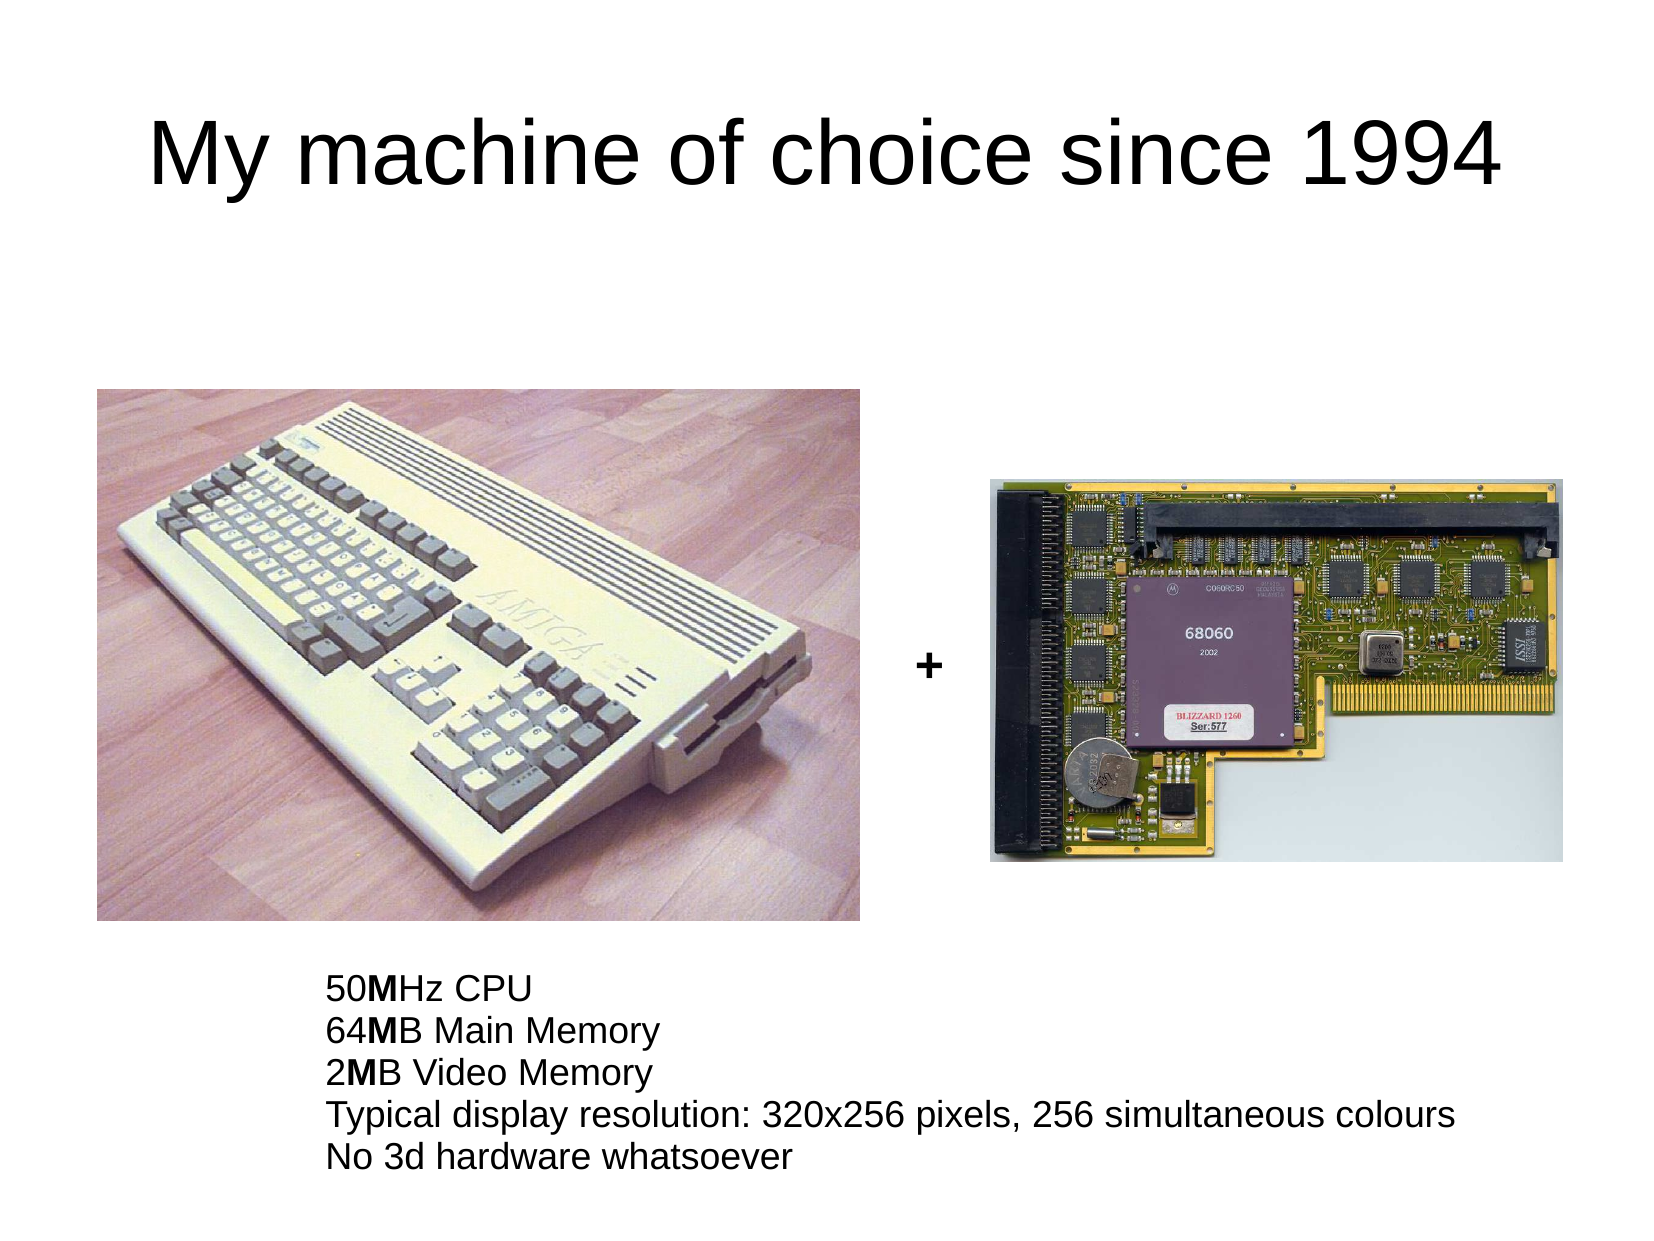

# My machine of choice since 1994
+
50MHz CPU
64MB Main Memory
2MB Video Memory
Typical display resolution: 320x256 pixels, 256 simultaneous colours
No 3d hardware whatsoever